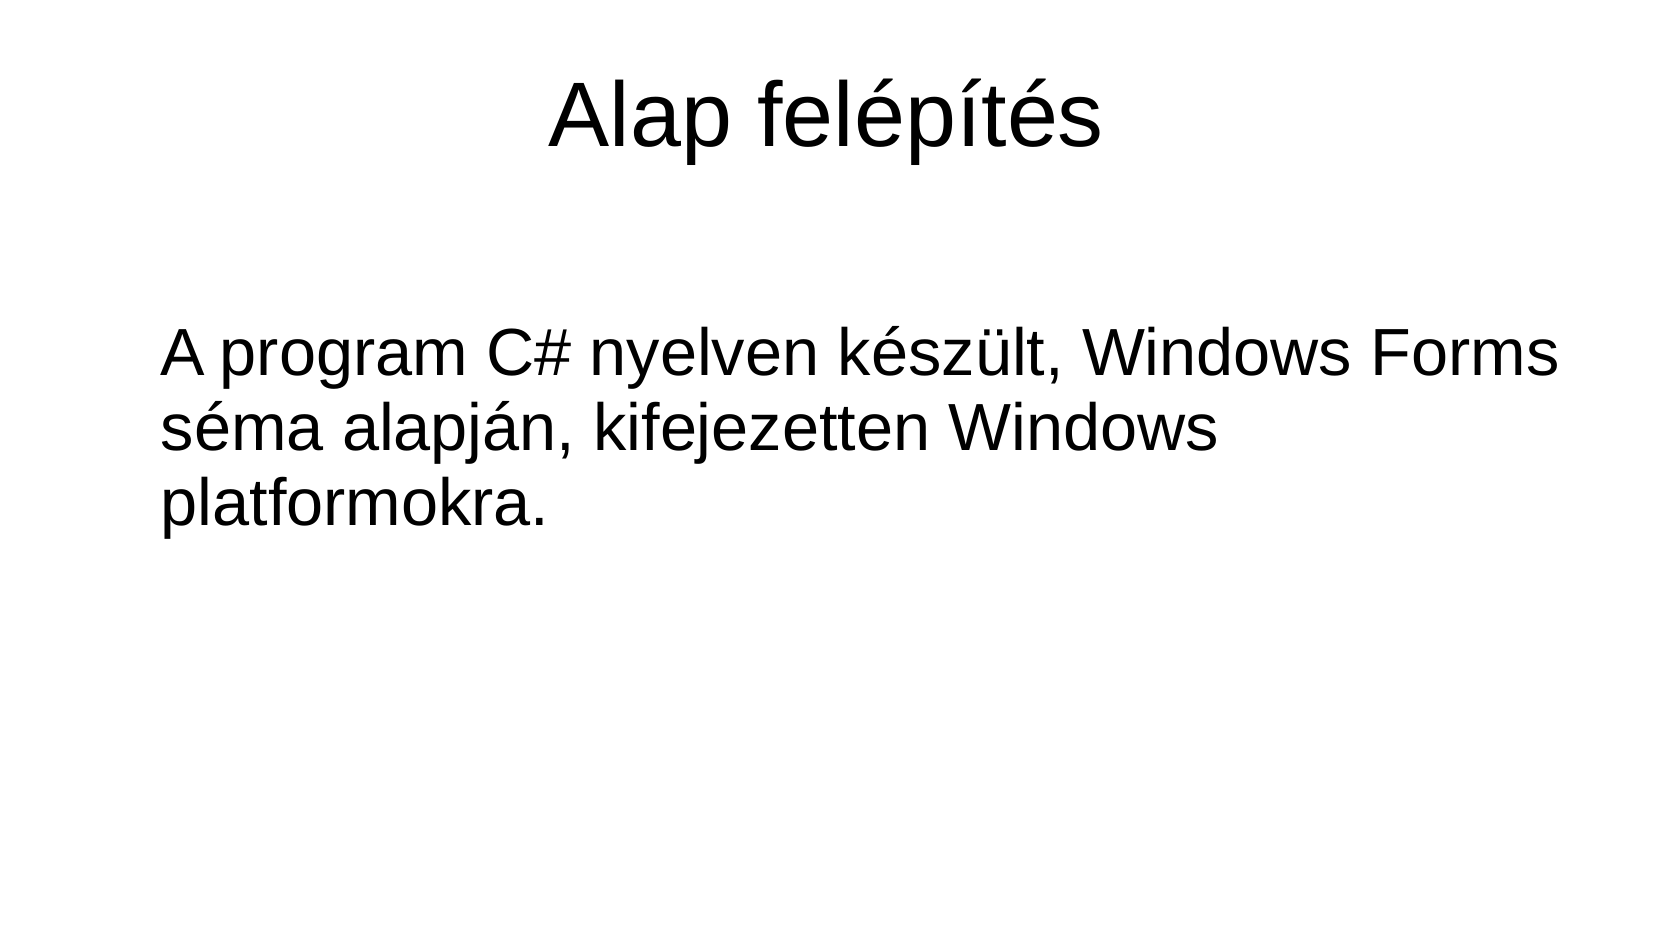

# Alap felépítés
A program C# nyelven készült, Windows Forms séma alapján, kifejezetten Windows platformokra.